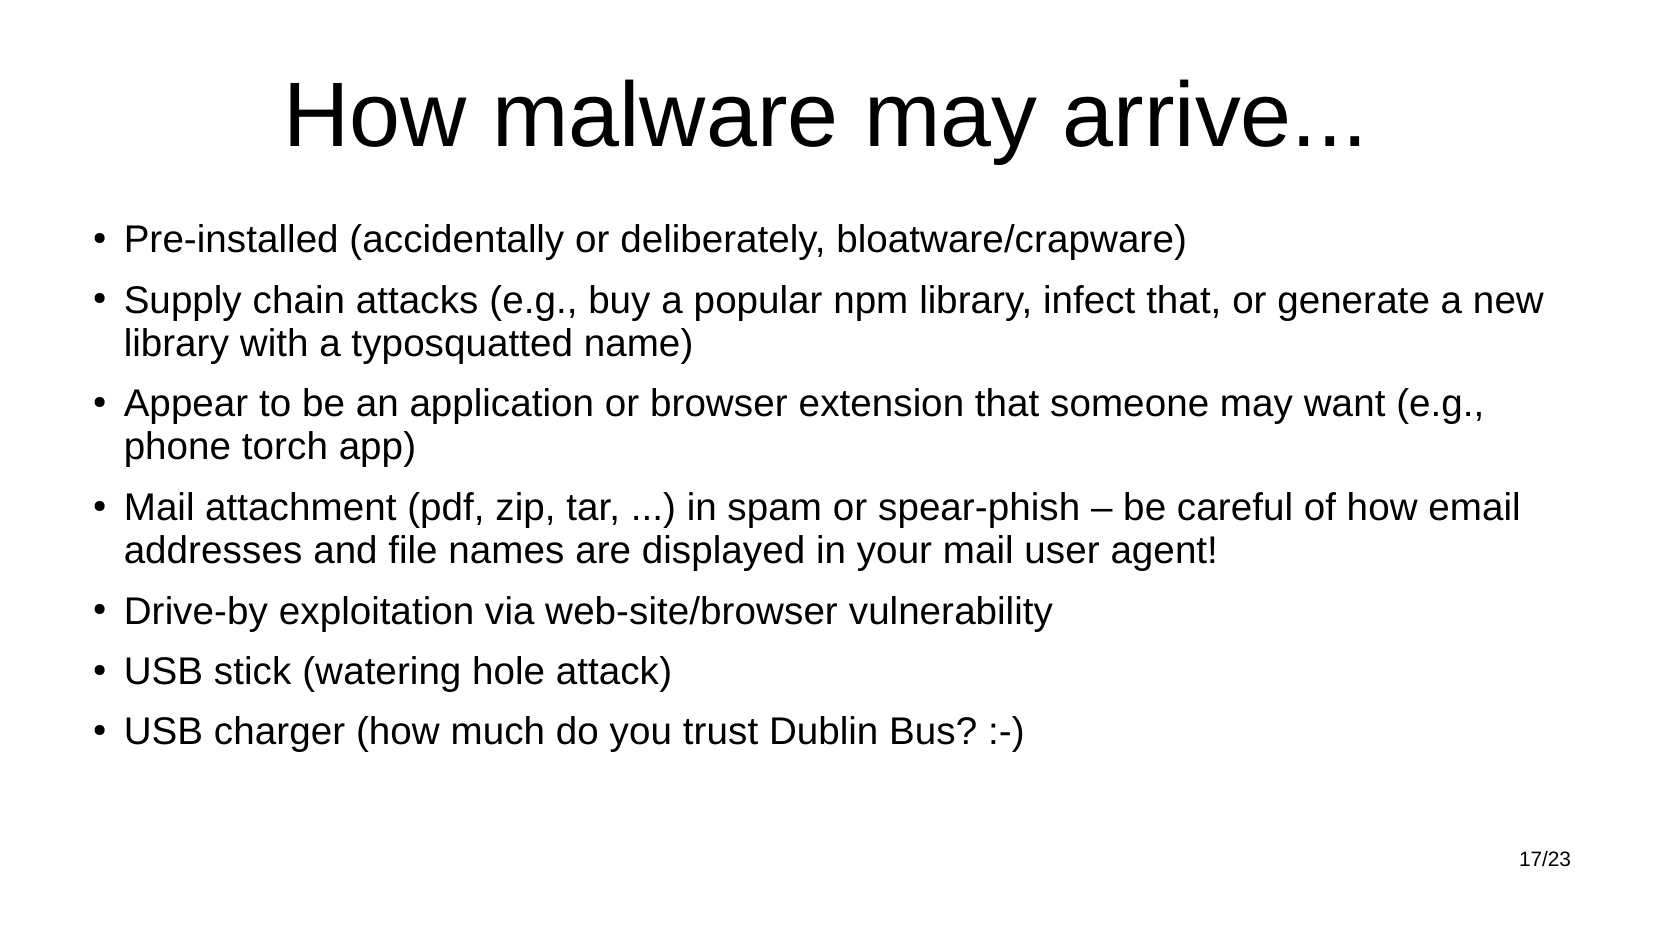

# How malware may arrive...
Pre-installed (accidentally or deliberately, bloatware/crapware)
Supply chain attacks (e.g., buy a popular npm library, infect that, or generate a new library with a typosquatted name)
Appear to be an application or browser extension that someone may want (e.g., phone torch app)
Mail attachment (pdf, zip, tar, ...) in spam or spear-phish – be careful of how email addresses and file names are displayed in your mail user agent!
Drive-by exploitation via web-site/browser vulnerability
USB stick (watering hole attack)
USB charger (how much do you trust Dublin Bus? :-)
17